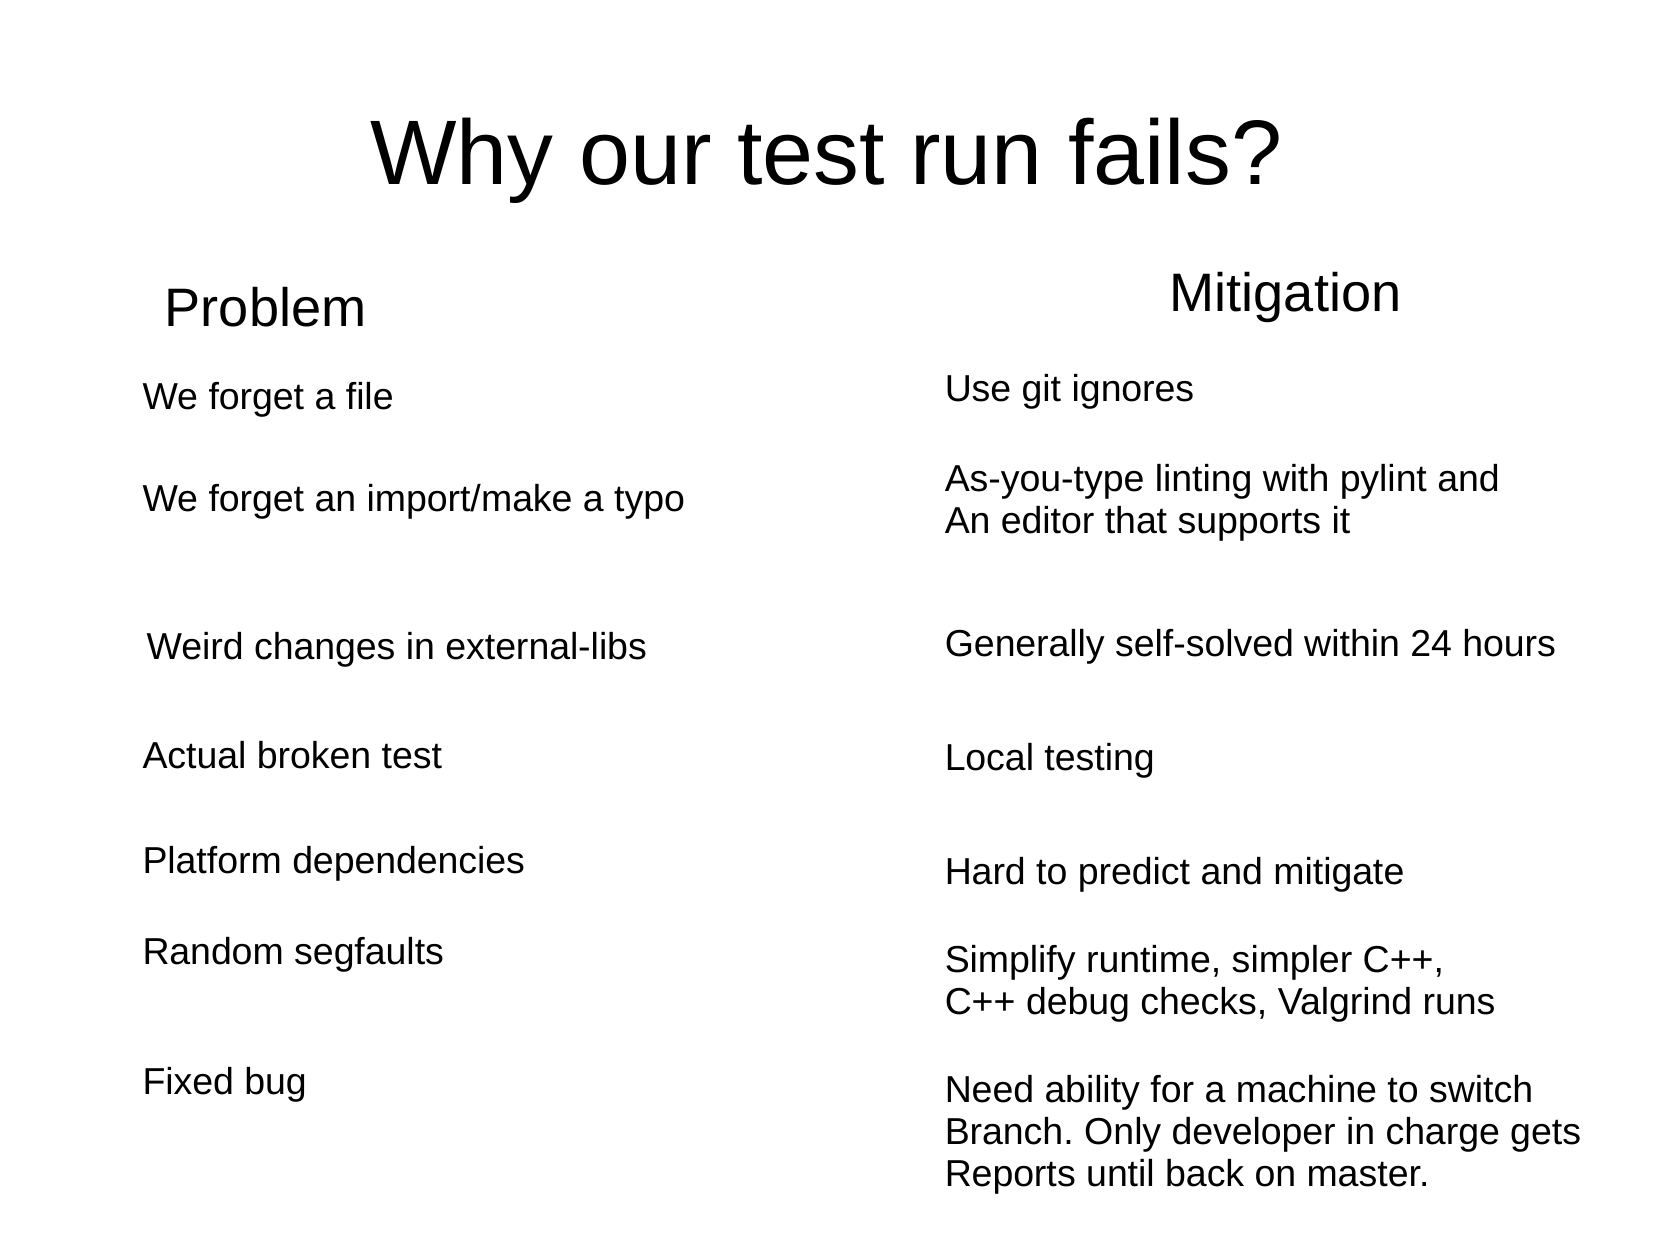

# Why our test run fails?
Mitigation
Problem
Use git ignores
We forget a file
As-you-type linting with pylint and
An editor that supports it
We forget an import/make a typo
Generally self-solved within 24 hours
Weird changes in external-libs
Actual broken test
Local testing
Platform dependencies
Hard to predict and mitigate
Random segfaults
Simplify runtime, simpler C++,
C++ debug checks, Valgrind runs
Fixed bug
Need ability for a machine to switch
Branch. Only developer in charge gets
Reports until back on master.